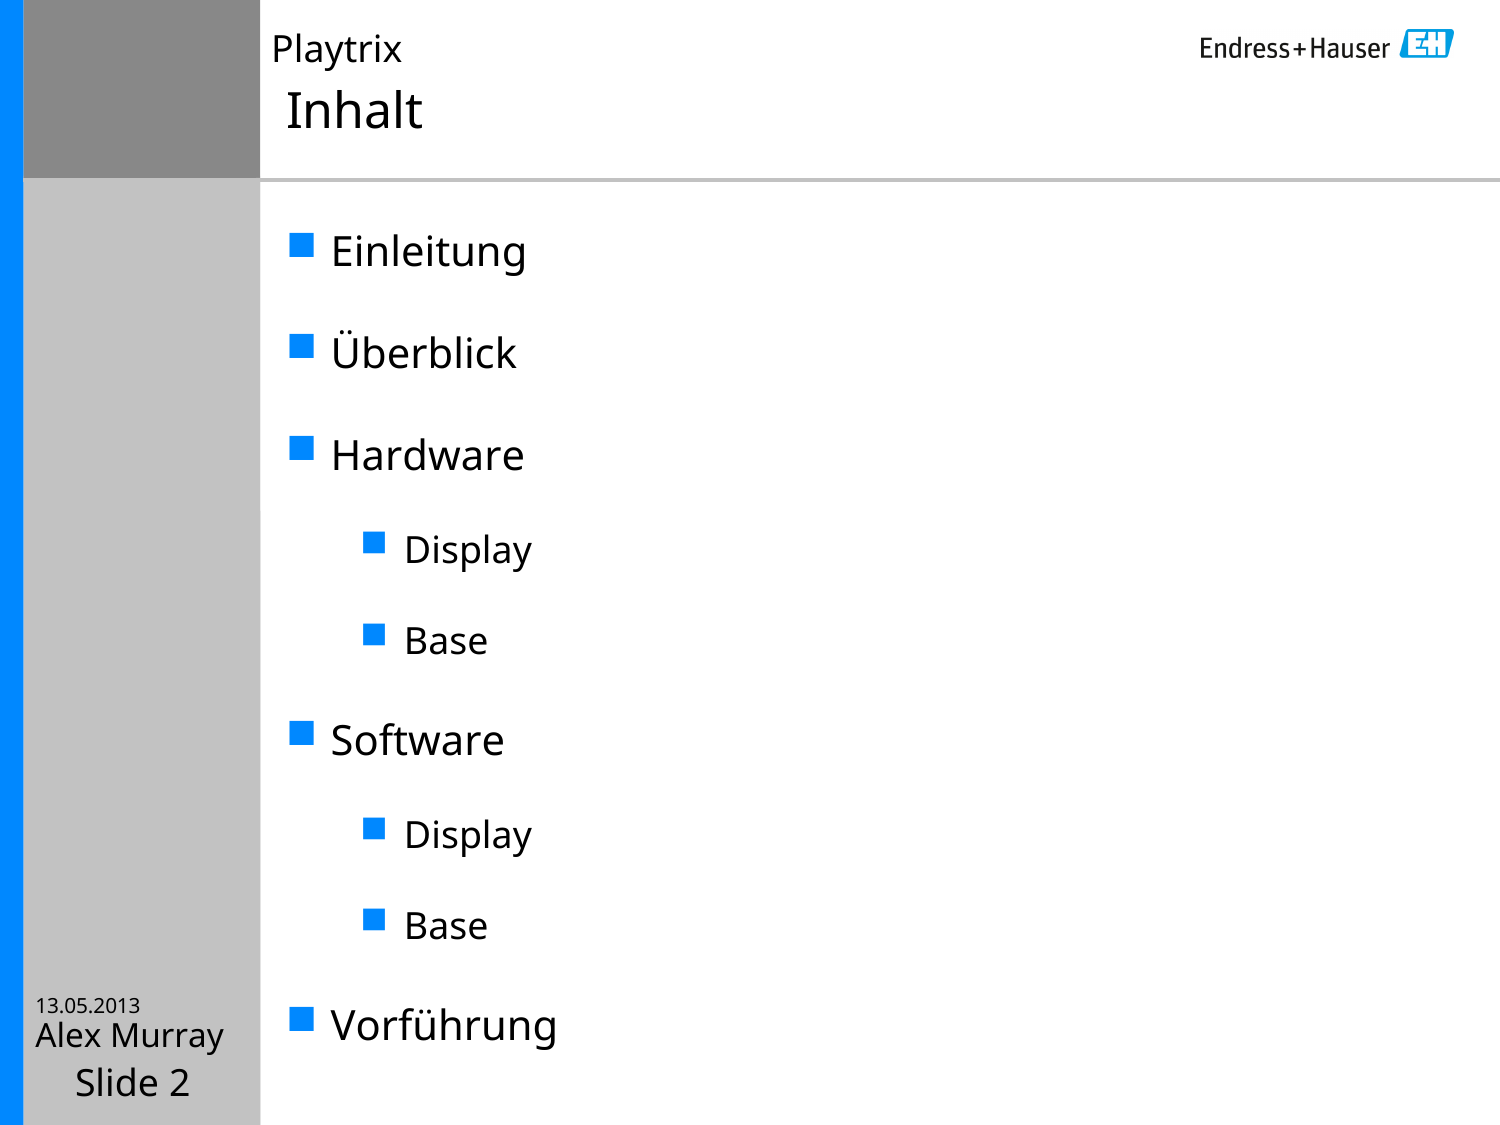

Playtrix
# Inhalt
Einleitung
Überblick
Hardware
Display
Base
Software
Display
Base
Vorführung
Alex Murray
2